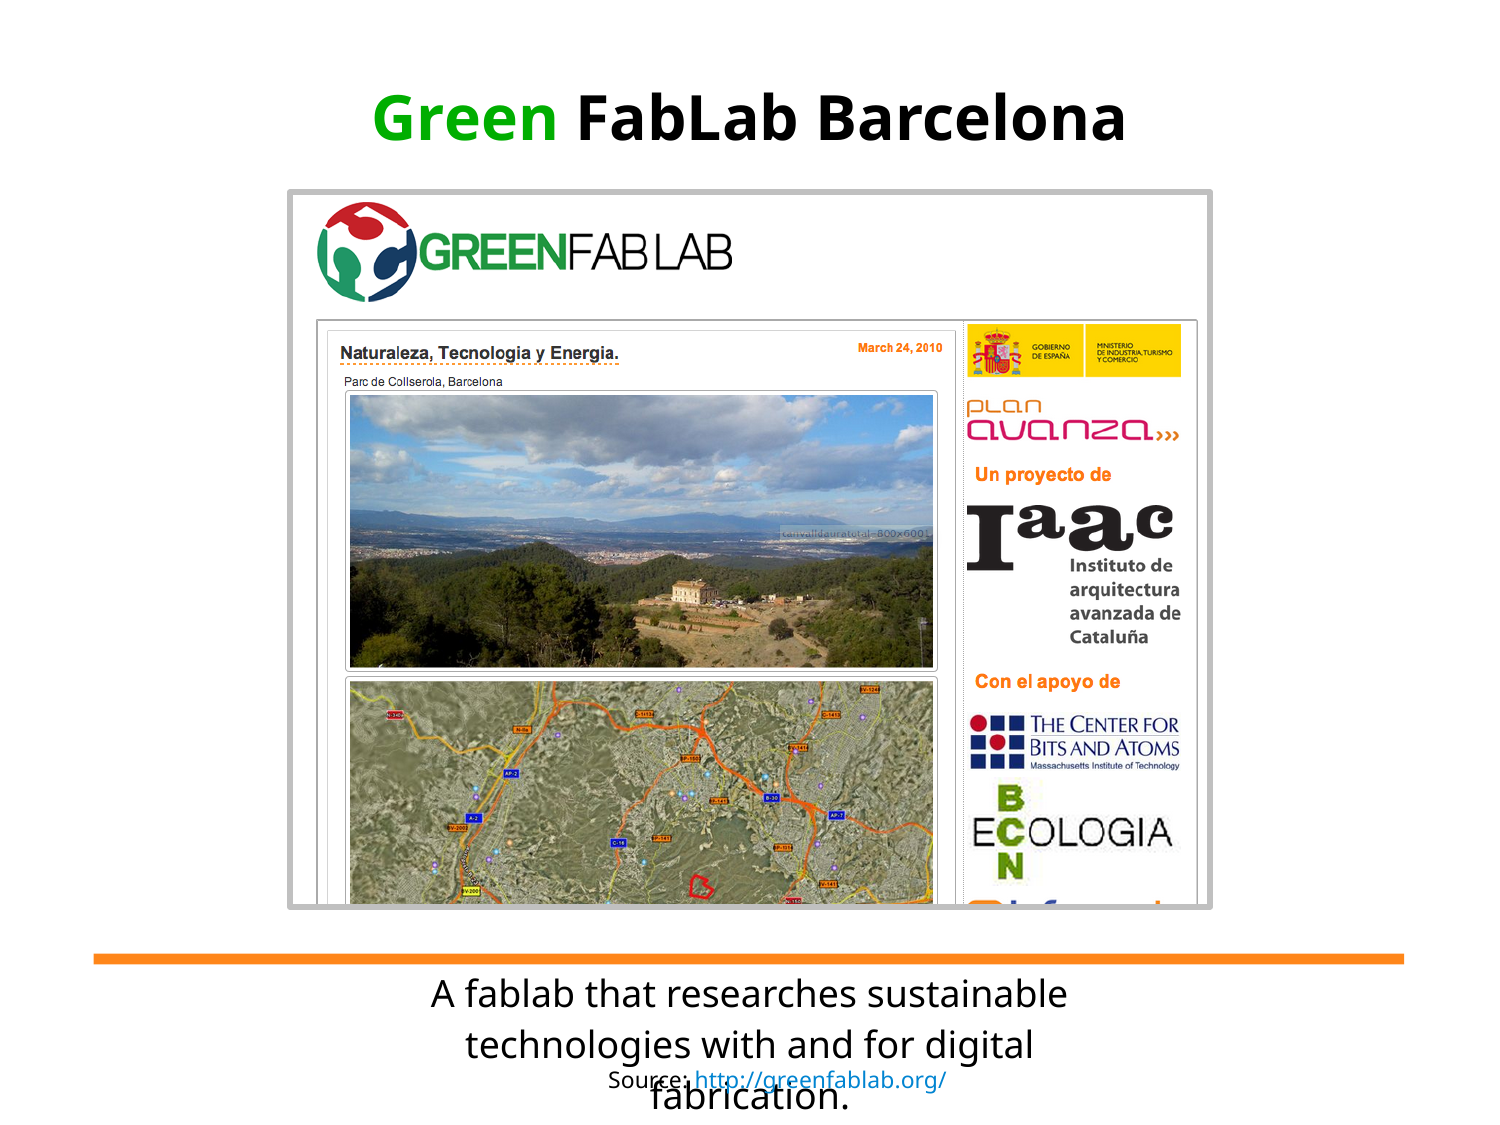

# Green FabLab Barcelona
A fablab that researches sustainable technologies with and for digital fabrication.
Source: http://greenfablab.org/